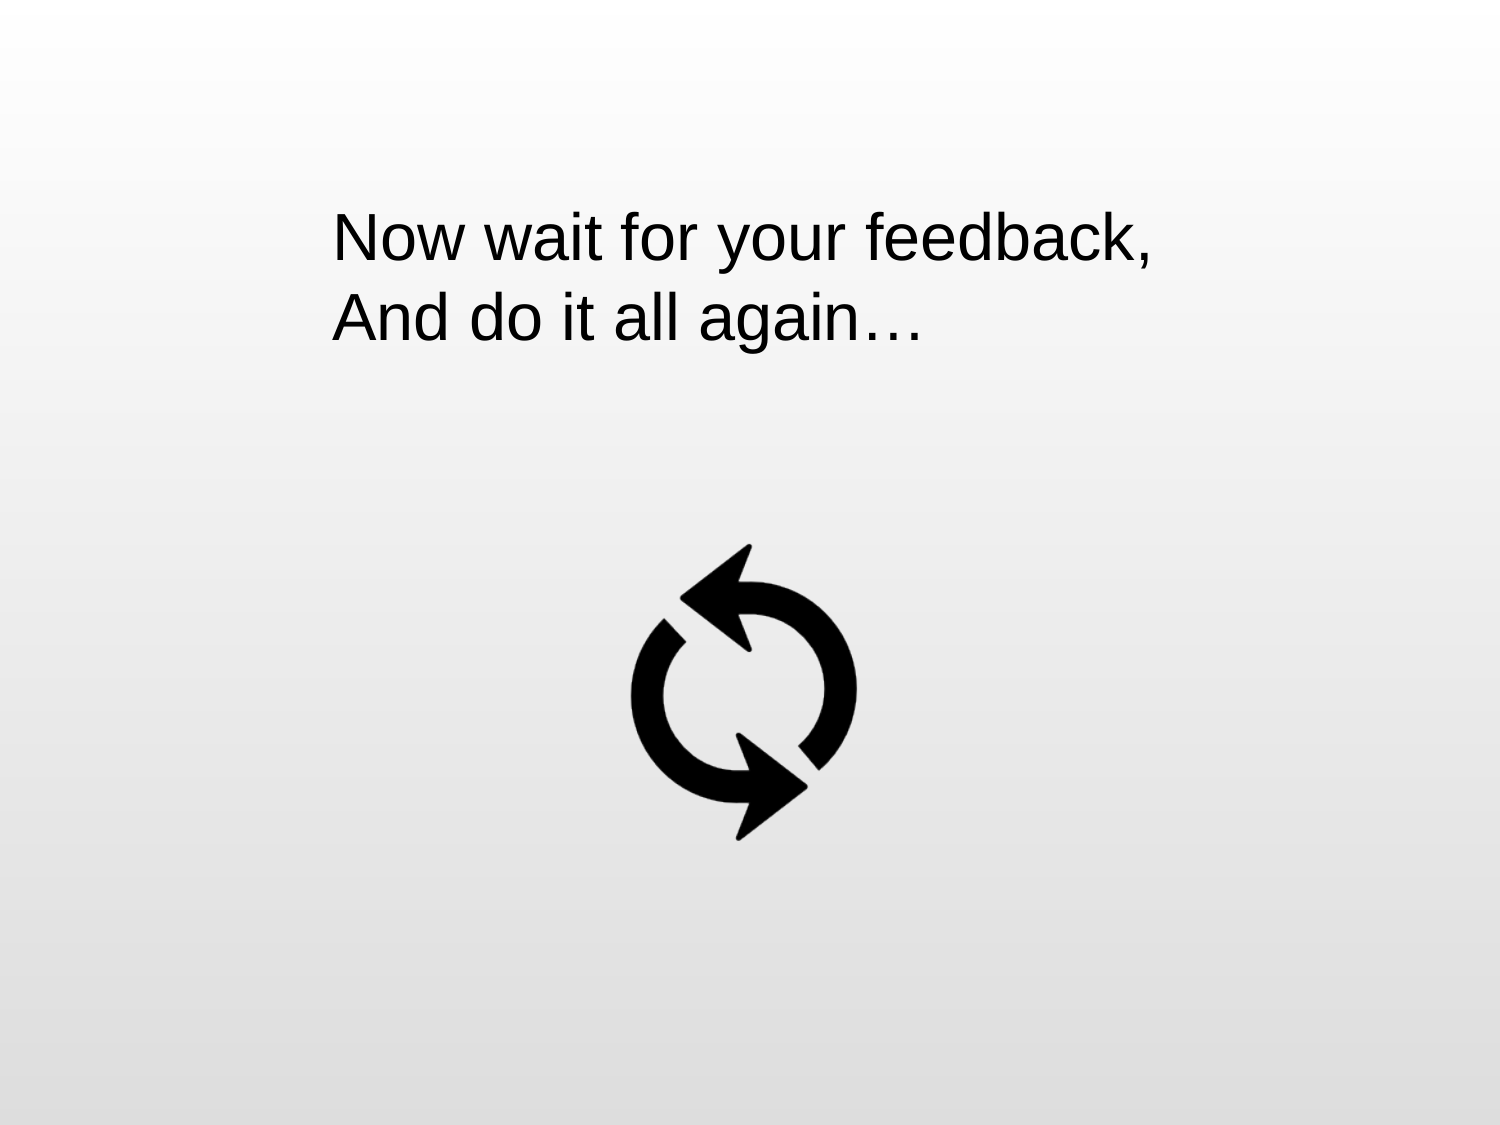

Now wait for your feedback,
And do it all again…